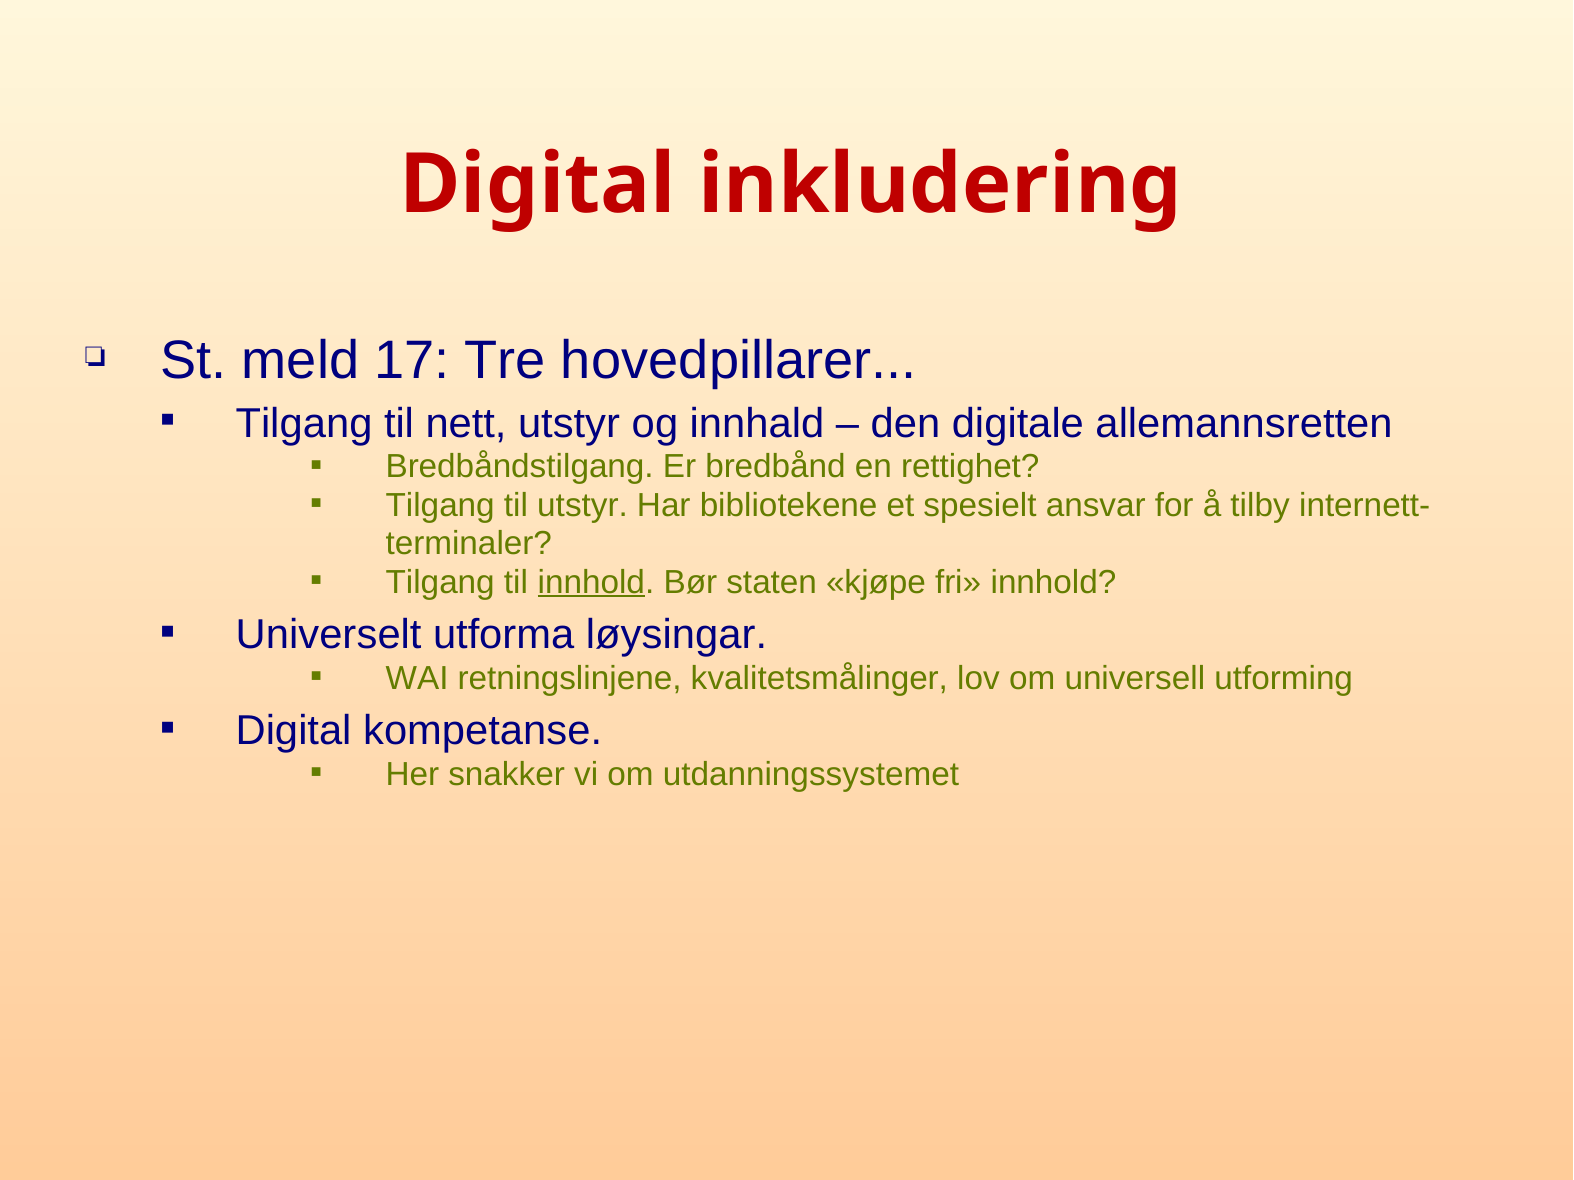

# Digital inkludering
St. meld 17: Tre hovedpillarer...
Tilgang til nett, utstyr og innhald – den digitale allemannsretten
Bredbåndstilgang. Er bredbånd en rettighet?
Tilgang til utstyr. Har bibliotekene et spesielt ansvar for å tilby internett-terminaler?
Tilgang til innhold. Bør staten «kjøpe fri» innhold?
Universelt utforma løysingar.
WAI retningslinjene, kvalitetsmålinger, lov om universell utforming
Digital kompetanse.
Her snakker vi om utdanningssystemet